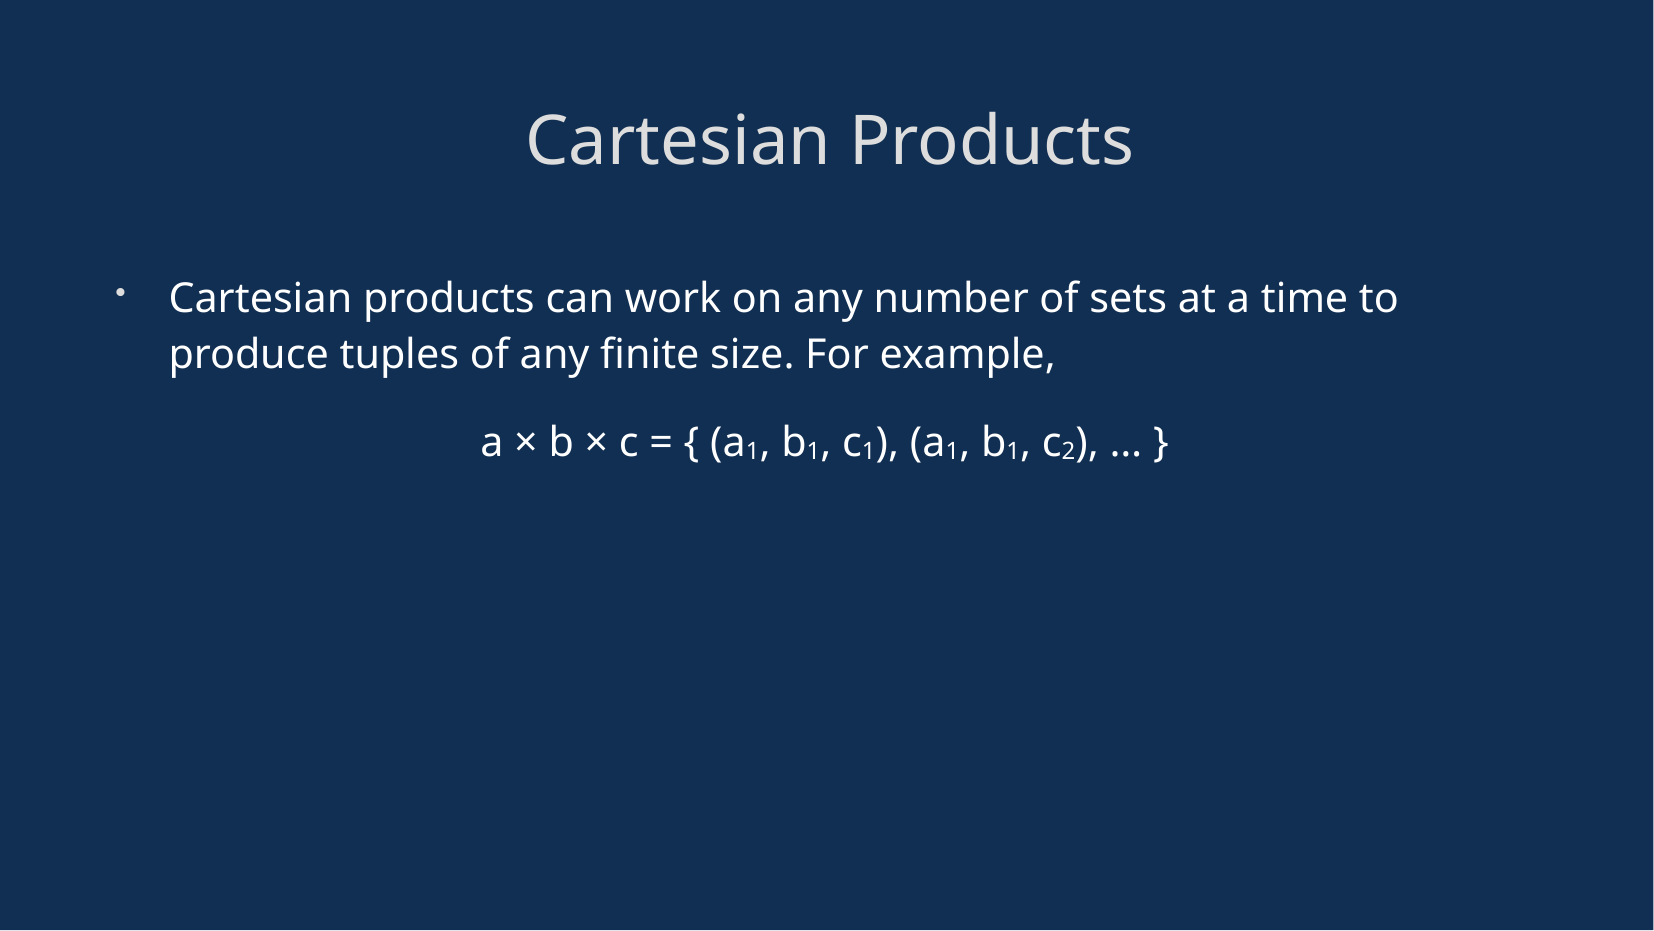

# Cartesian Products
Cartesian products can work on any number of sets at a time to produce tuples of any finite size. For example,
a × b × c = { (a1, b1, c1), (a1, b1, c2), … }